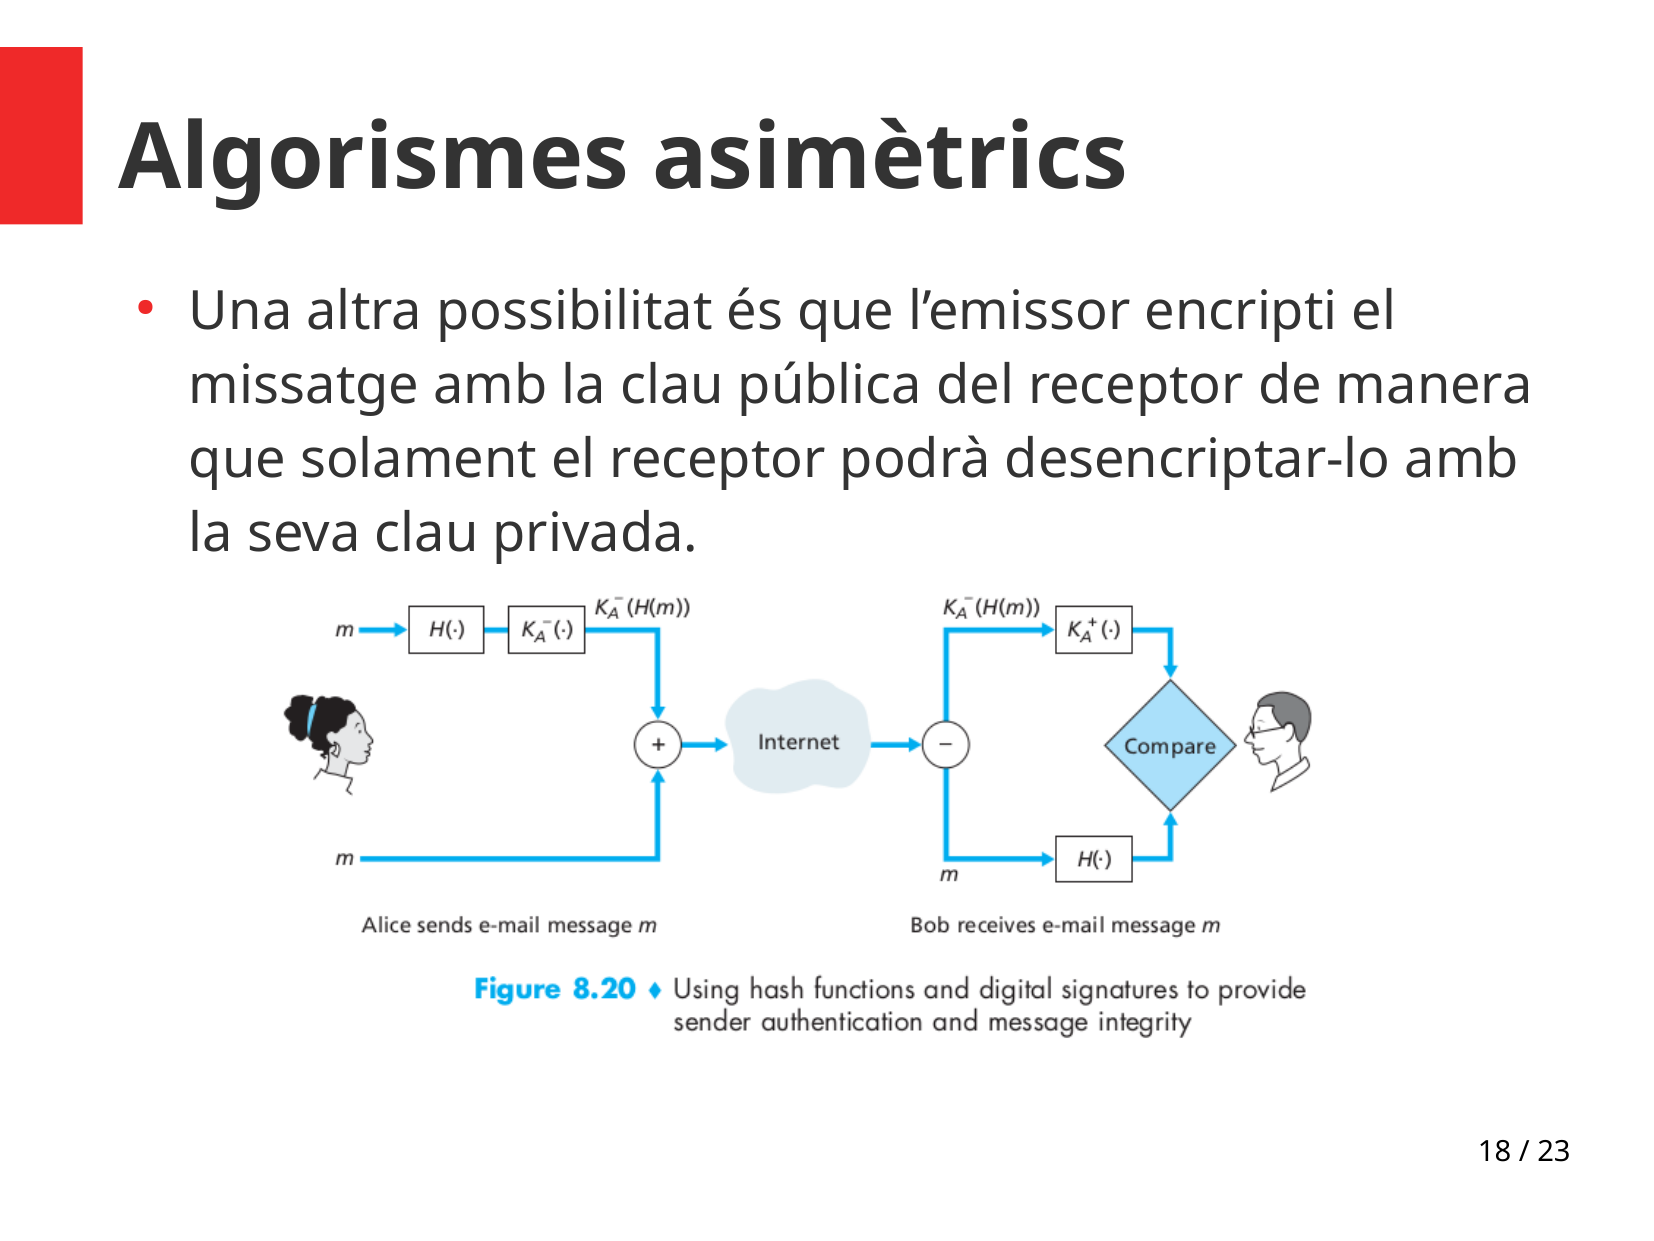

# Algorismes asimètrics
Una altra possibilitat és que l’emissor encripti el missatge amb la clau pública del receptor de manera que solament el receptor podrà desencriptar-lo amb la seva clau privada.
18